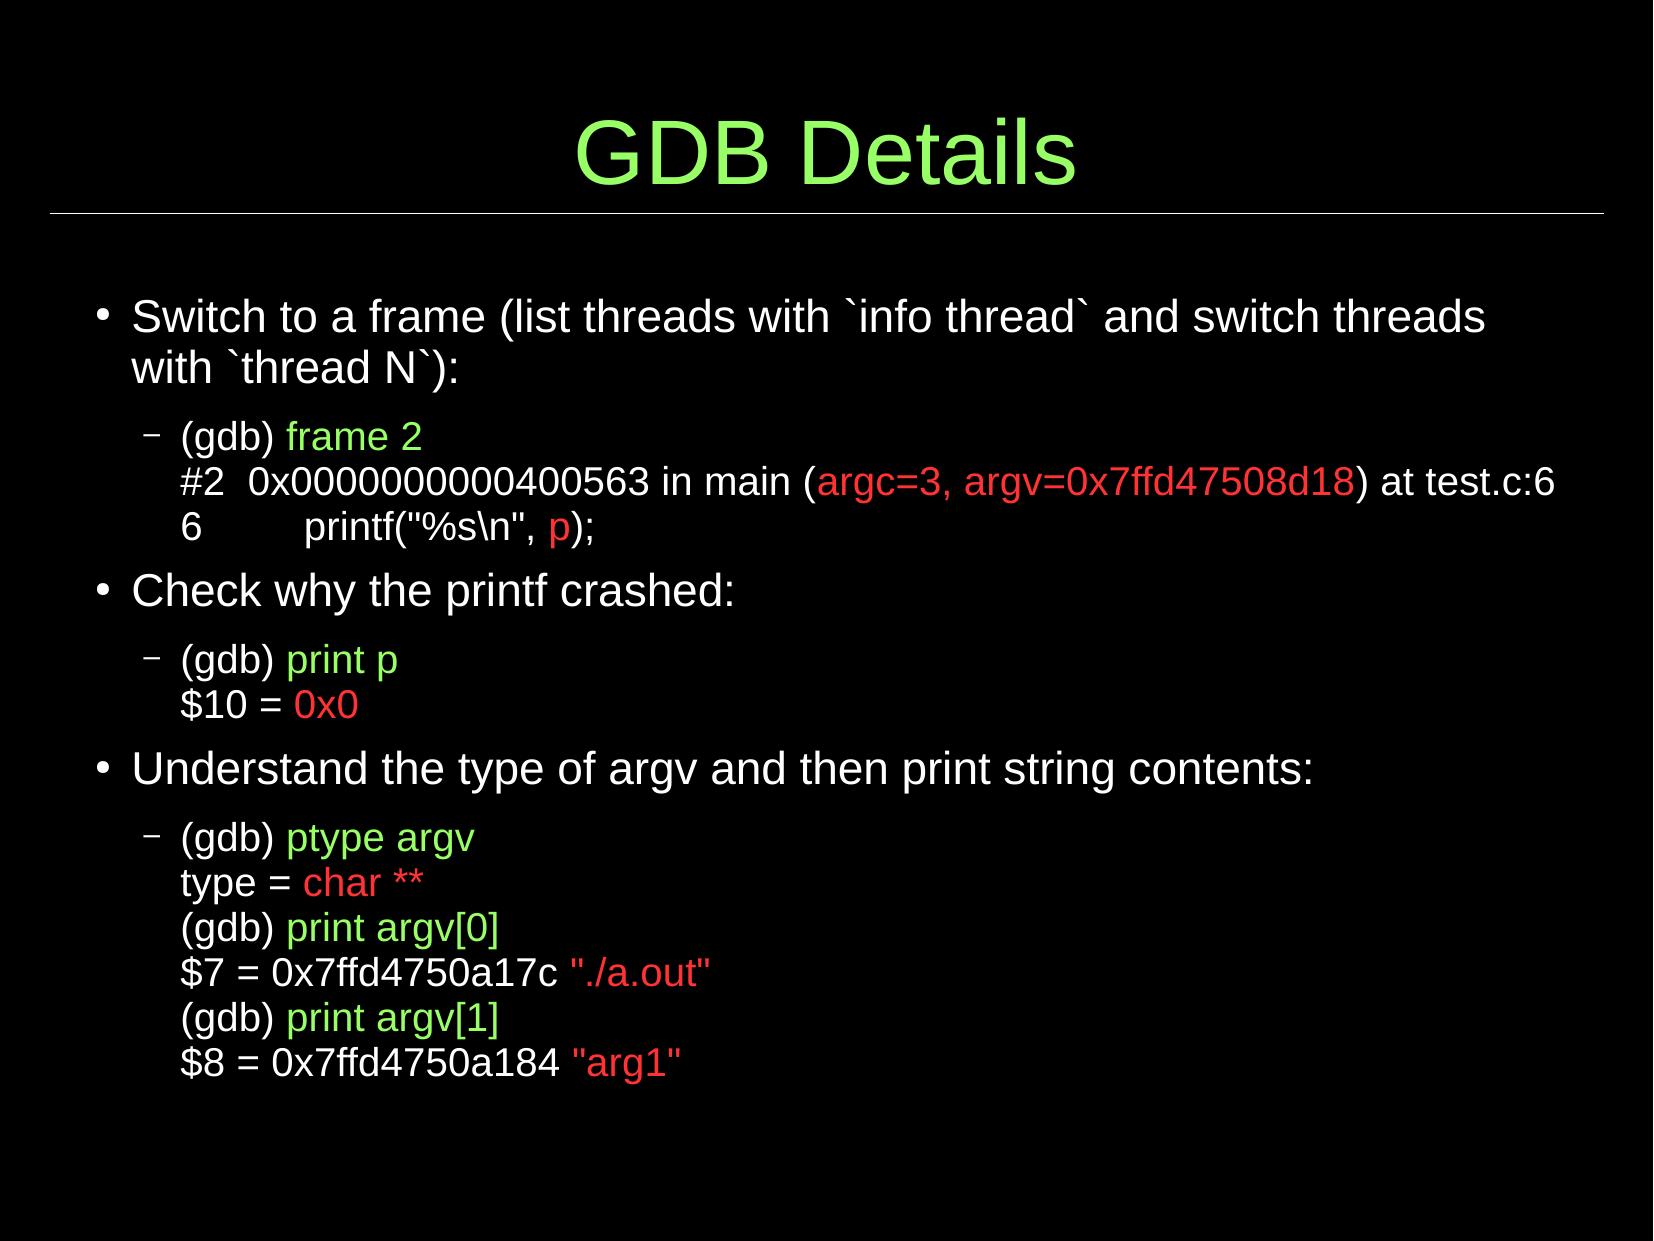

# GDB Details
Switch to a frame (list threads with `info thread` and switch threads with `thread N`):
(gdb) frame 2
#2 0x0000000000400563 in main (argc=3, argv=0x7ffd47508d18) at test.c:6
6 printf("%s\n", p);
Check why the printf crashed:
(gdb) print p
$10 = 0x0
Understand the type of argv and then print string contents:
(gdb) ptype argv
type = char **
(gdb) print argv[0]
$7 = 0x7ffd4750a17c "./a.out"
(gdb) print argv[1]
$8 = 0x7ffd4750a184 "arg1"